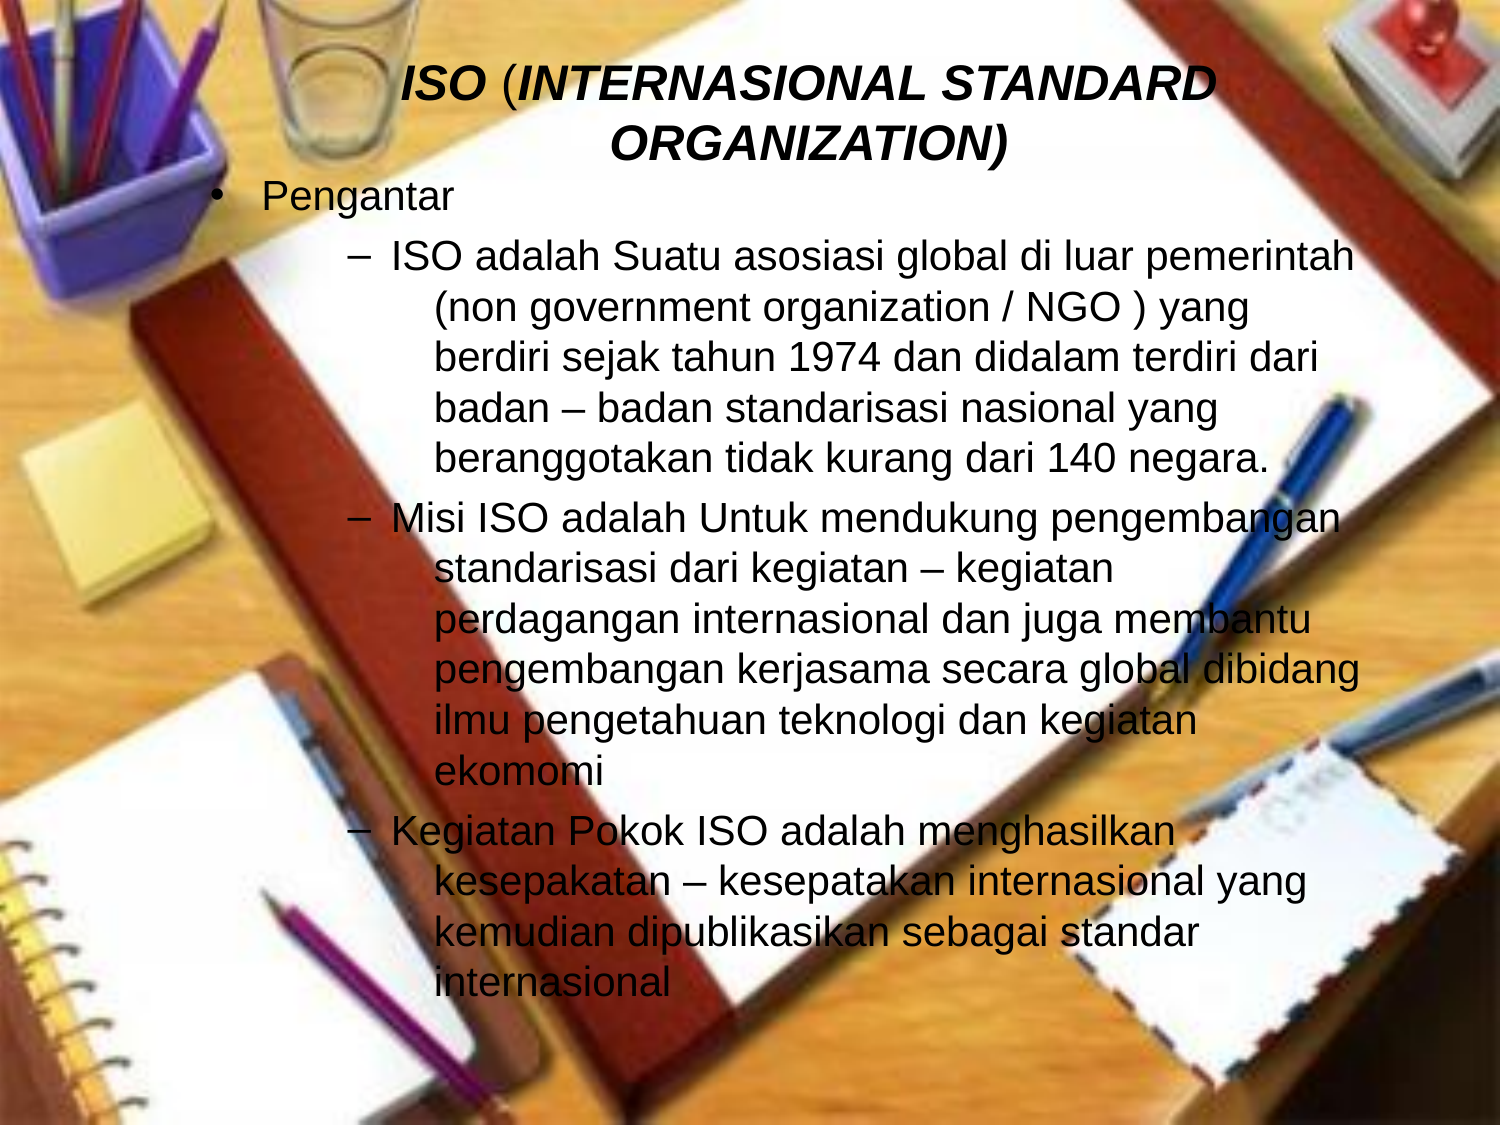

ISO (INTERNASIONAL STANDARD ORGANIZATION)
# Pengantar
ISO adalah Suatu asosiasi global di luar pemerintah (non government organization / NGO ) yang berdiri sejak tahun 1974 dan didalam terdiri dari badan – badan standarisasi nasional yang beranggotakan tidak kurang dari 140 negara.
Misi ISO adalah Untuk mendukung pengembangan standarisasi dari kegiatan – kegiatan perdagangan internasional dan juga membantu pengembangan kerjasama secara global dibidang ilmu pengetahuan teknologi dan kegiatan ekomomi
Kegiatan Pokok ISO adalah menghasilkan kesepakatan – kesepatakan internasional yang kemudian dipublikasikan sebagai standar internasional